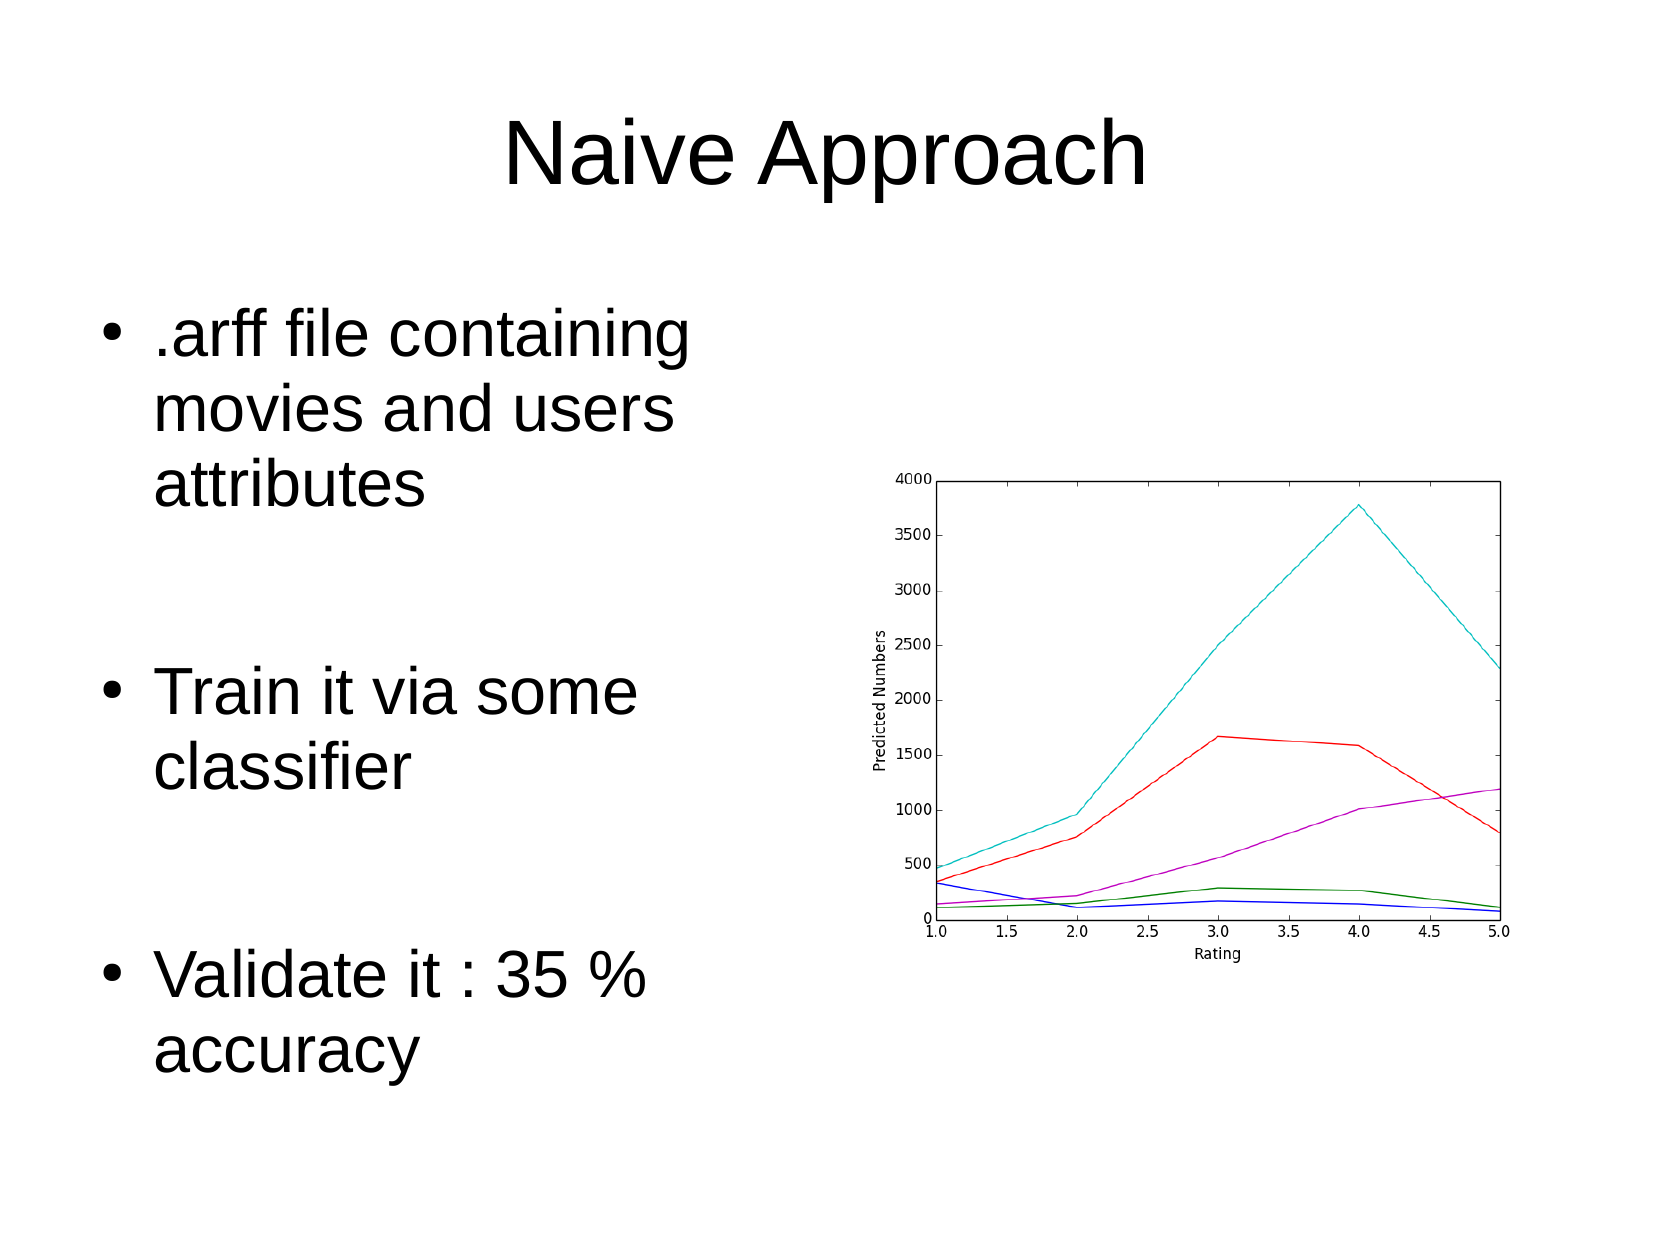

# Naive Approach
.arff file containing movies and users attributes
Train it via some classifier
Validate it : 35 % accuracy